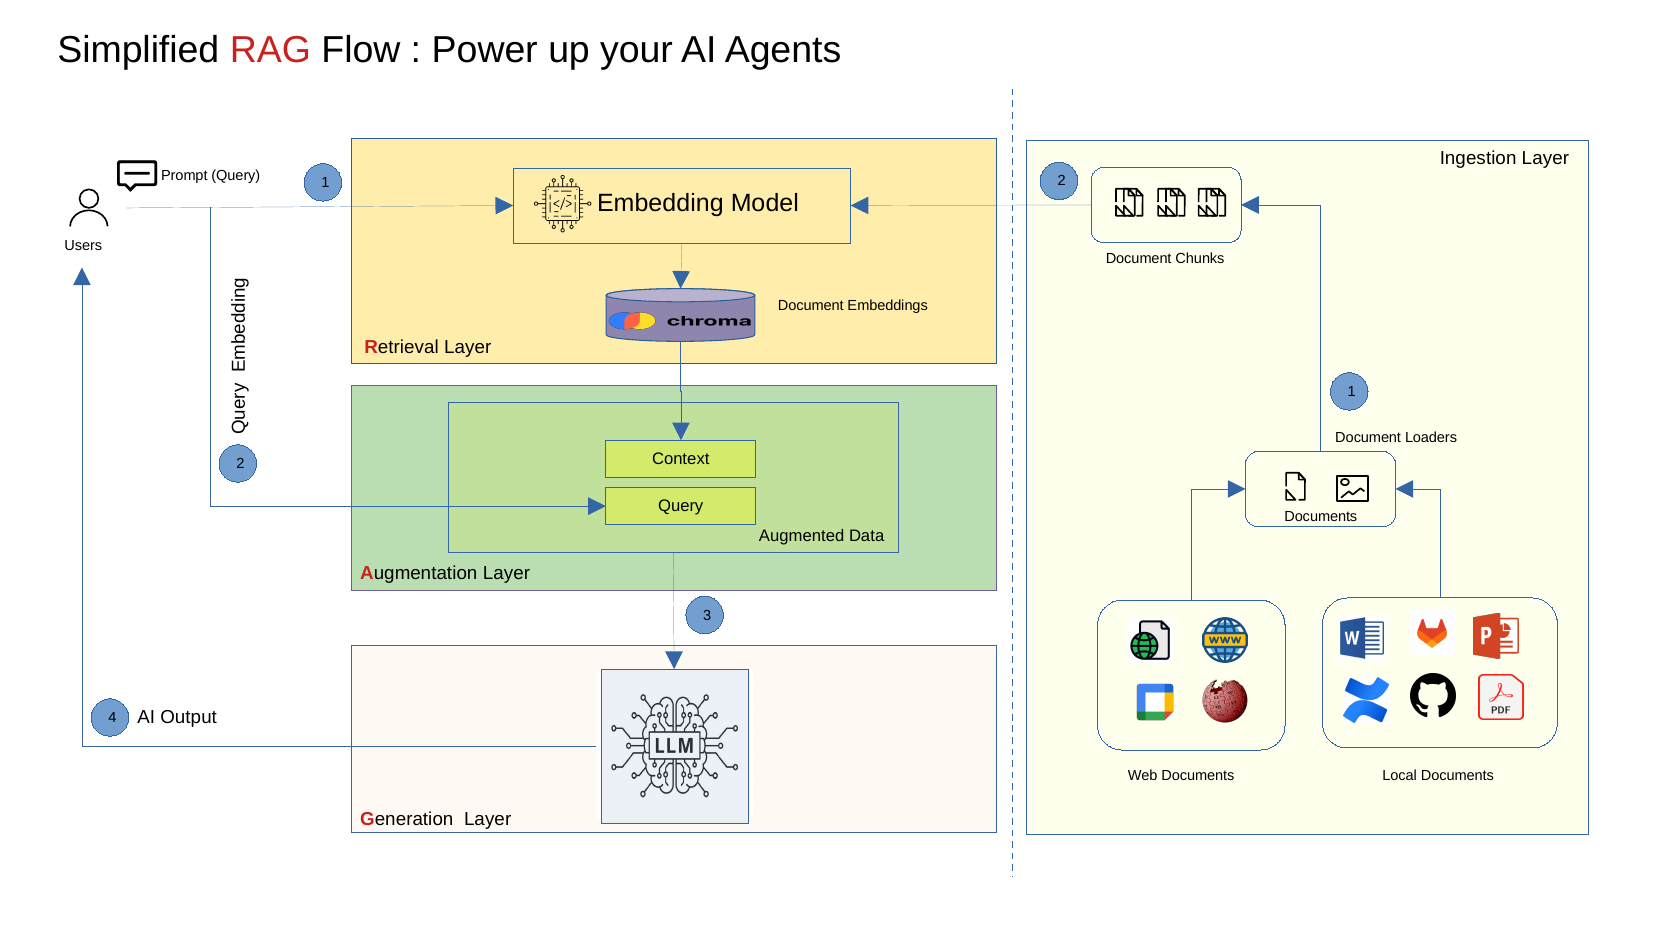

Simplified RAG Flow : Power up your AI Agents
Ingestion Layer
 Prompt (Query)
2
1
Embedding Model
 Users
Document Chunks
Document Embeddings
Query Embedding
Retrieval Layer
1
Document Loaders
Context
2
Query
Documents
Augmented Data
Augmentation Layer
3
4
AI Output
Web Documents
Local Documents
Generation Layer